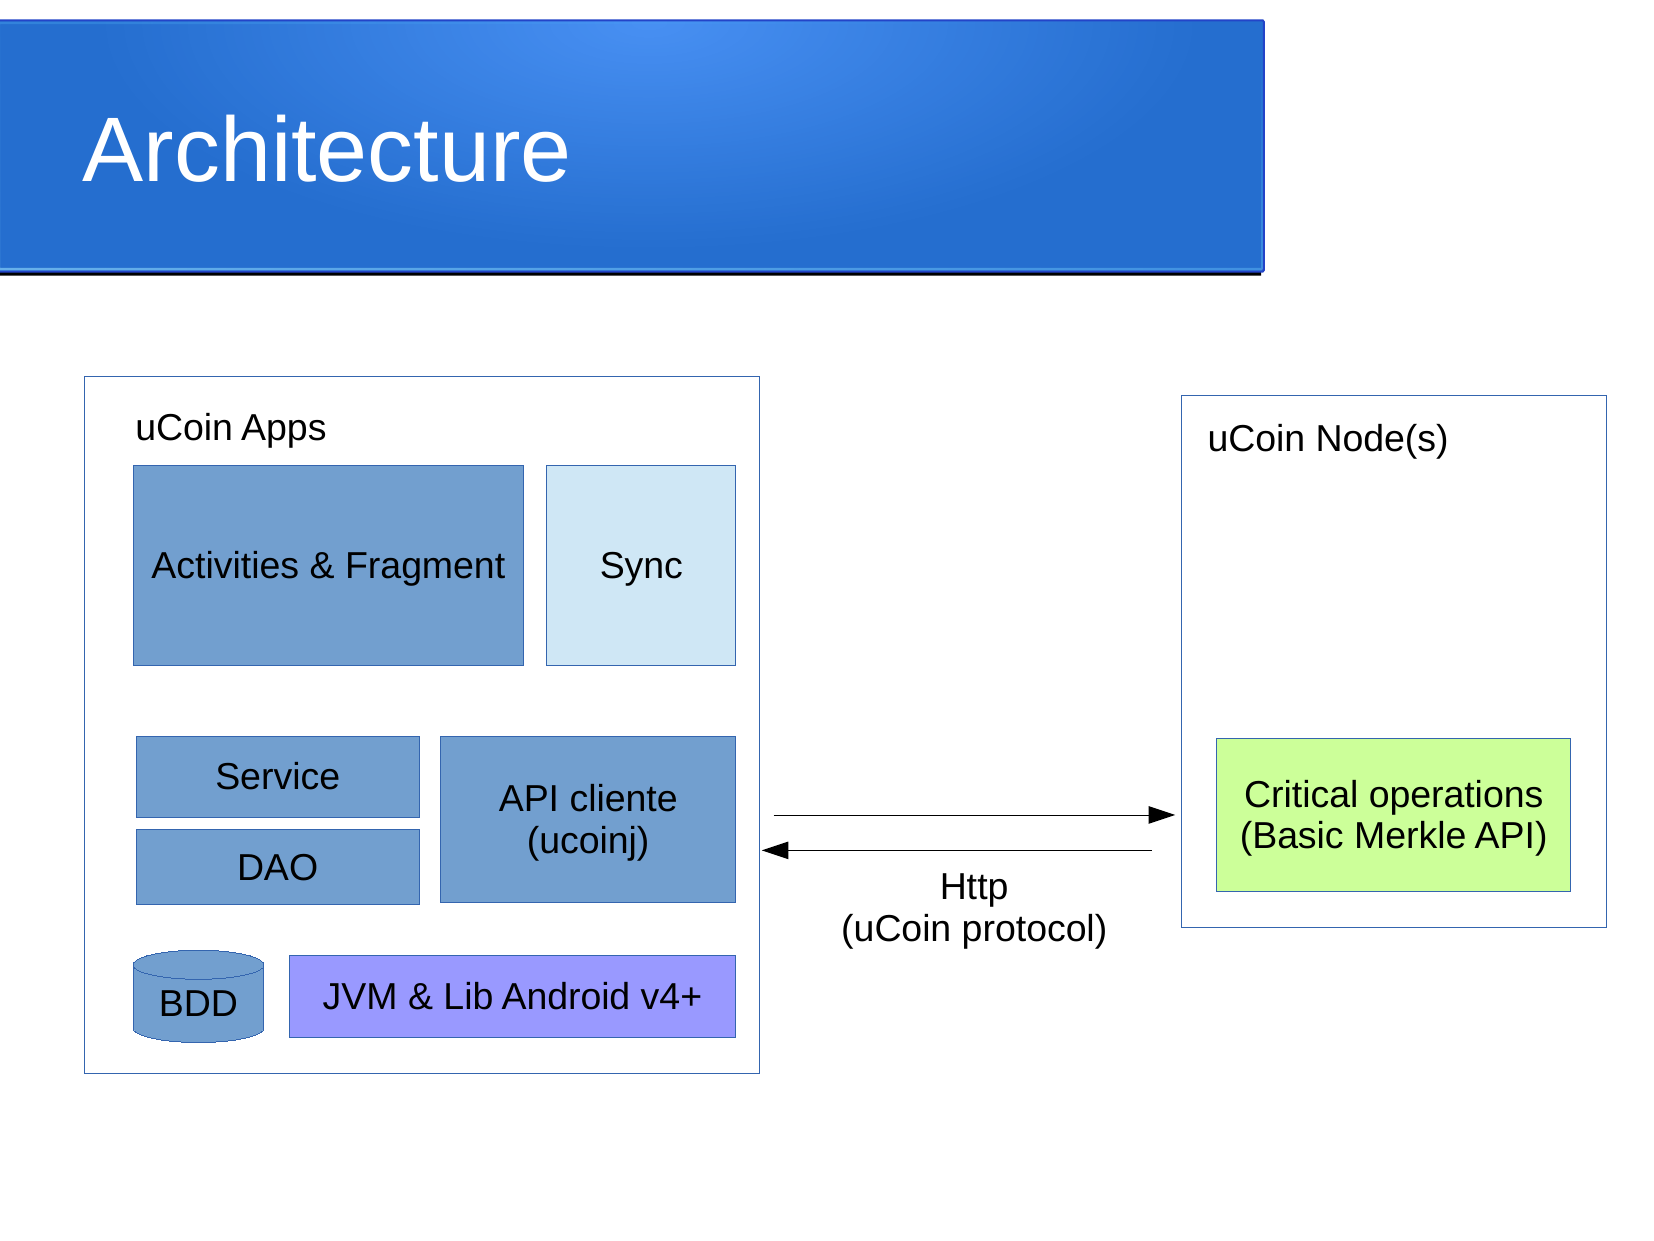

# Architecture
uCoin Apps
uCoin Node(s)
Activities & Fragment
Sync
Service
API cliente
(ucoinj)
Critical operations
(Basic Merkle API)
DAO
Http
(uCoin protocol)
BDD
JVM & Lib Android v4+